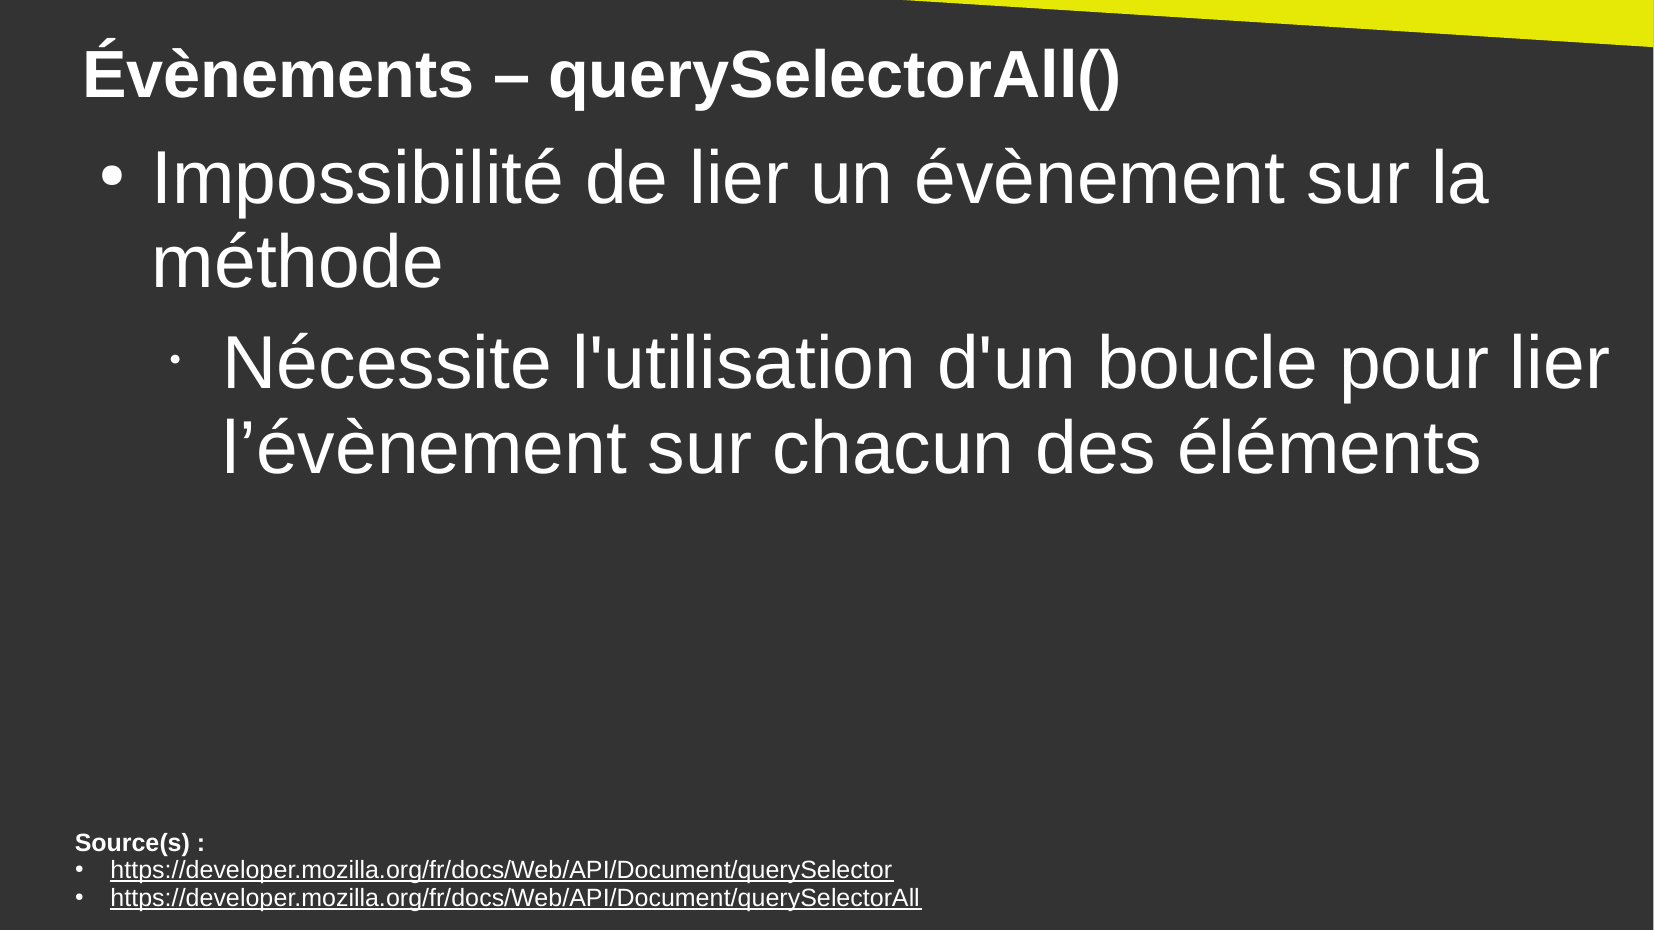

# Évènements – querySelectorAll()
Impossibilité de lier un évènement sur la méthode
Nécessite l'utilisation d'un boucle pour lier l’évènement sur chacun des éléments
Source(s) :
https://developer.mozilla.org/fr/docs/Web/API/Document/querySelector
https://developer.mozilla.org/fr/docs/Web/API/Document/querySelectorAll